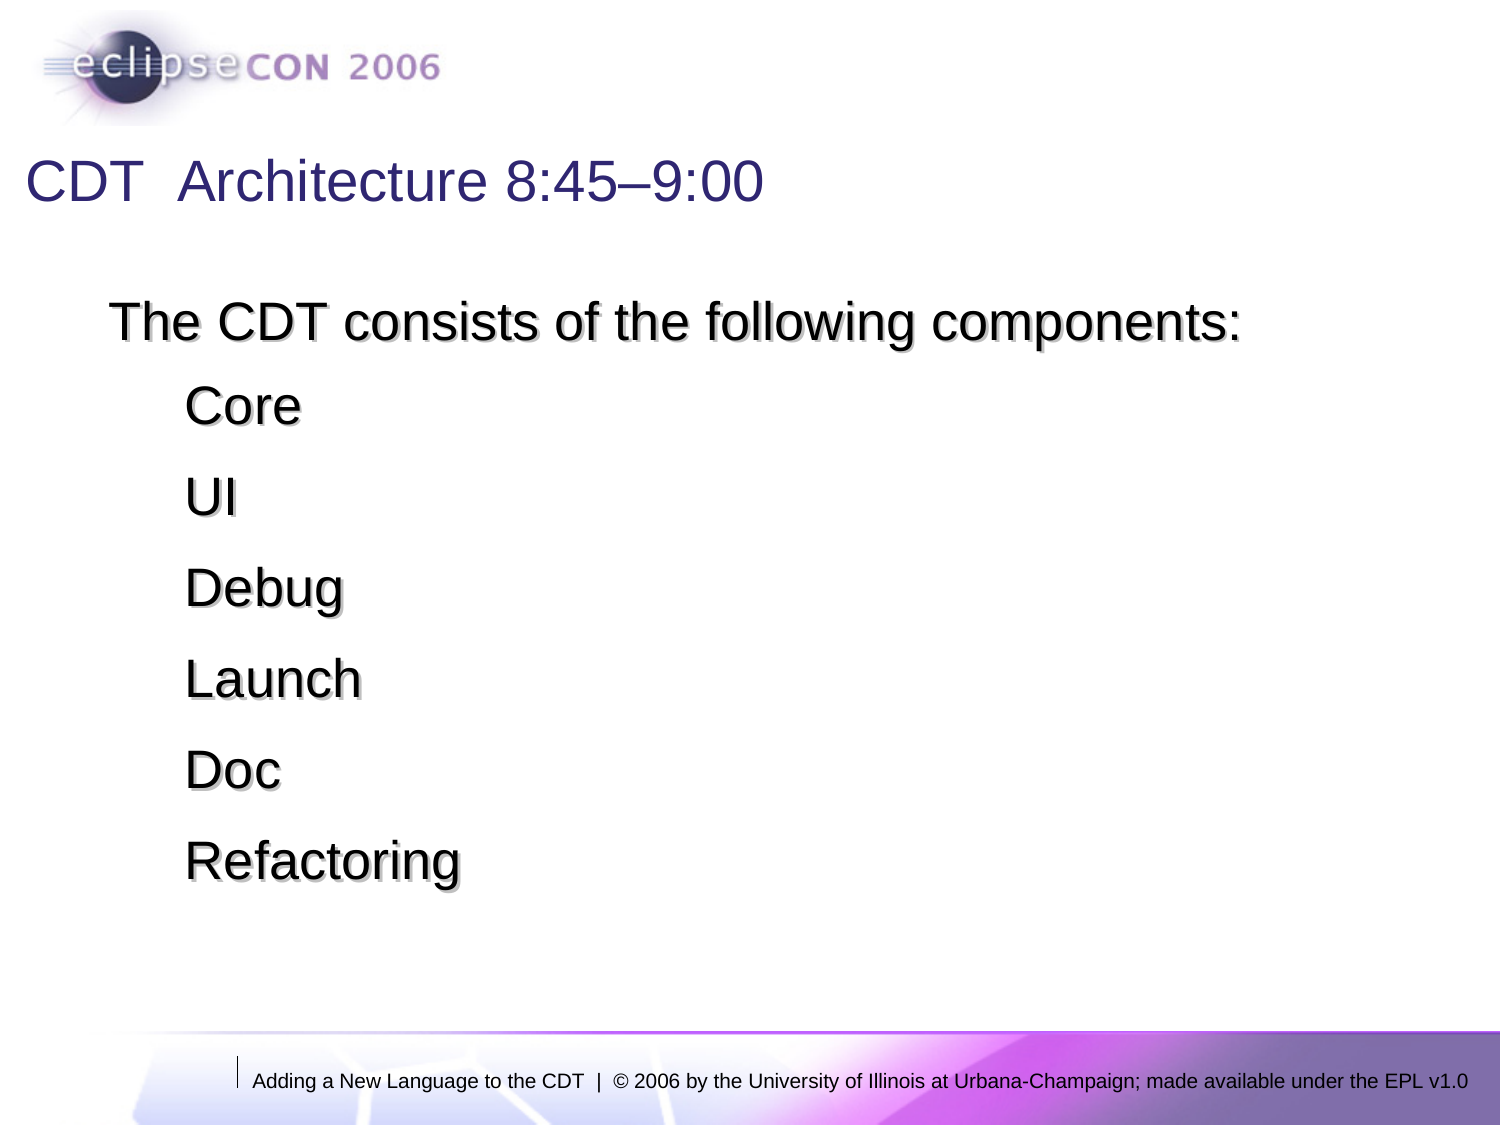

# CDT Architecture 8:45–9:00
The CDT consists of the following components:
Core
UI
Debug
Launch
Doc
Refactoring